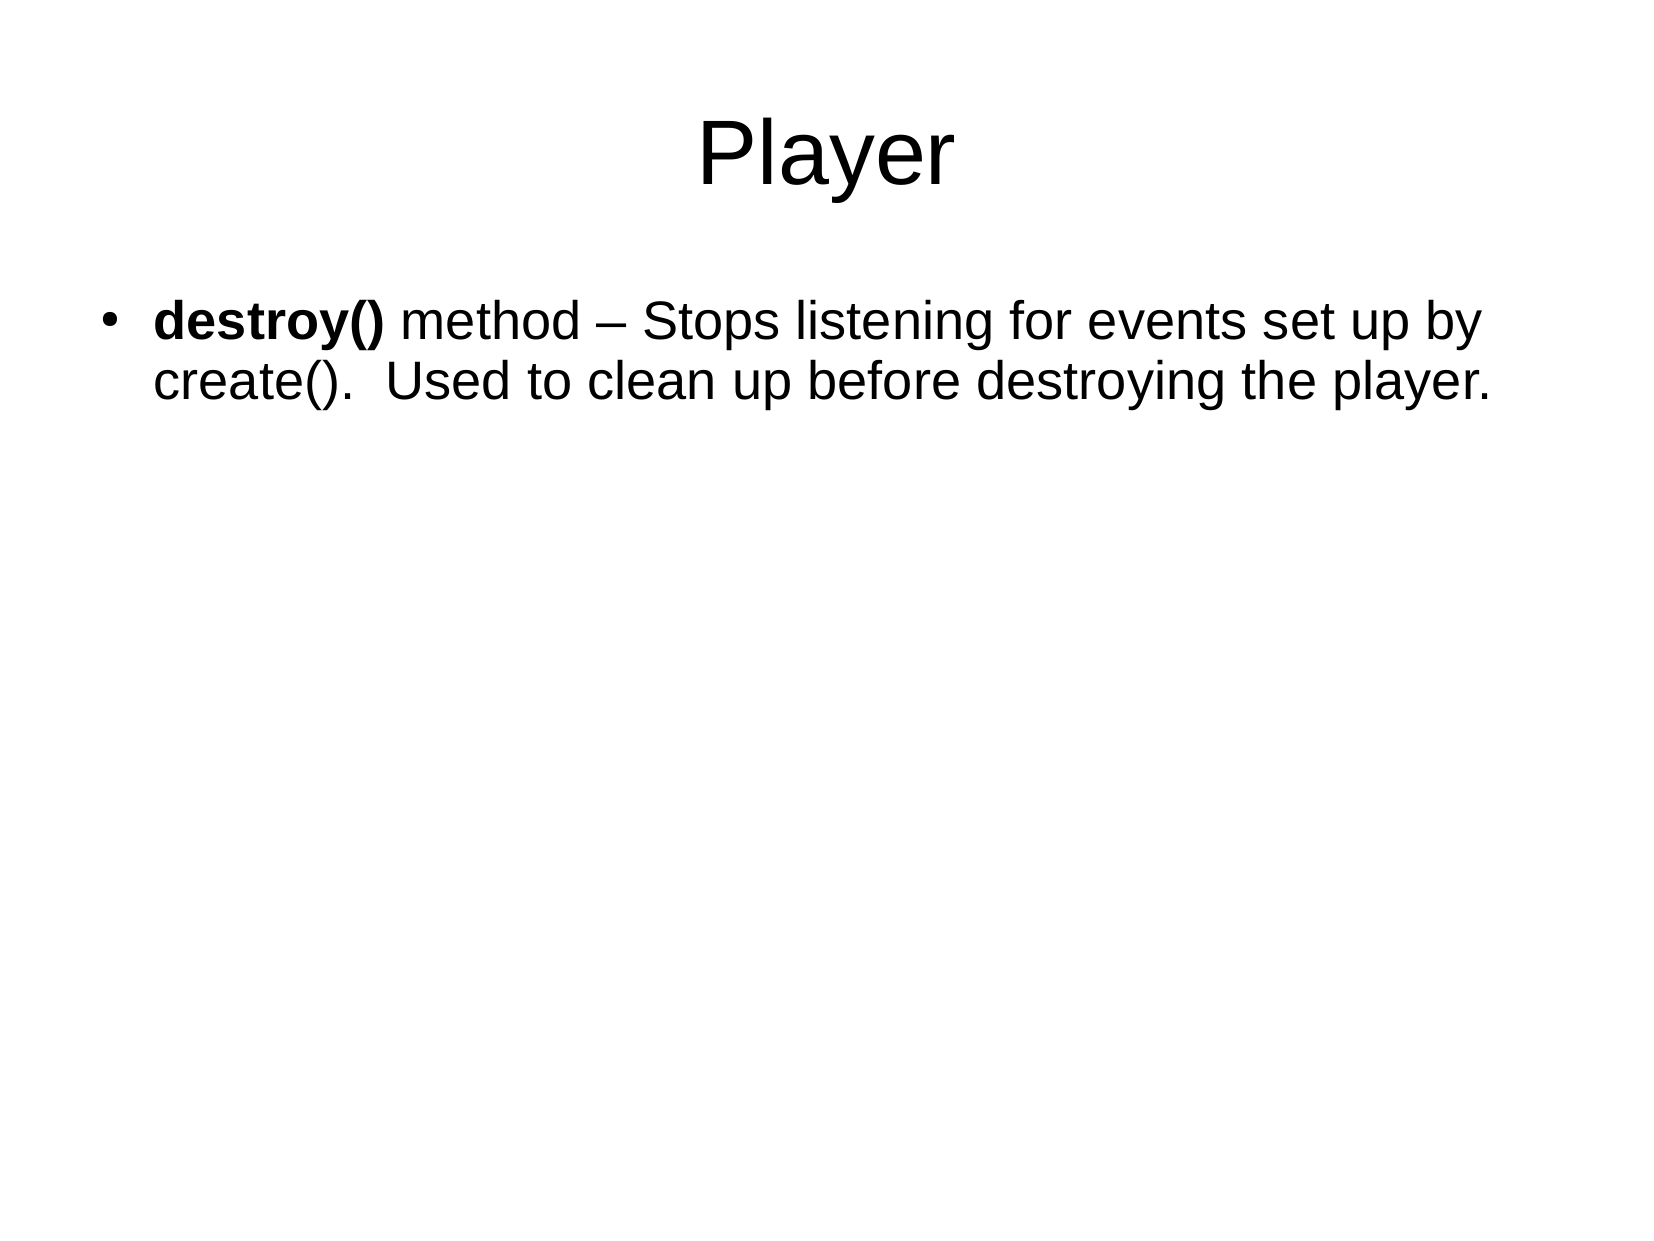

# Player
destroy() method – Stops listening for events set up by create(). Used to clean up before destroying the player.